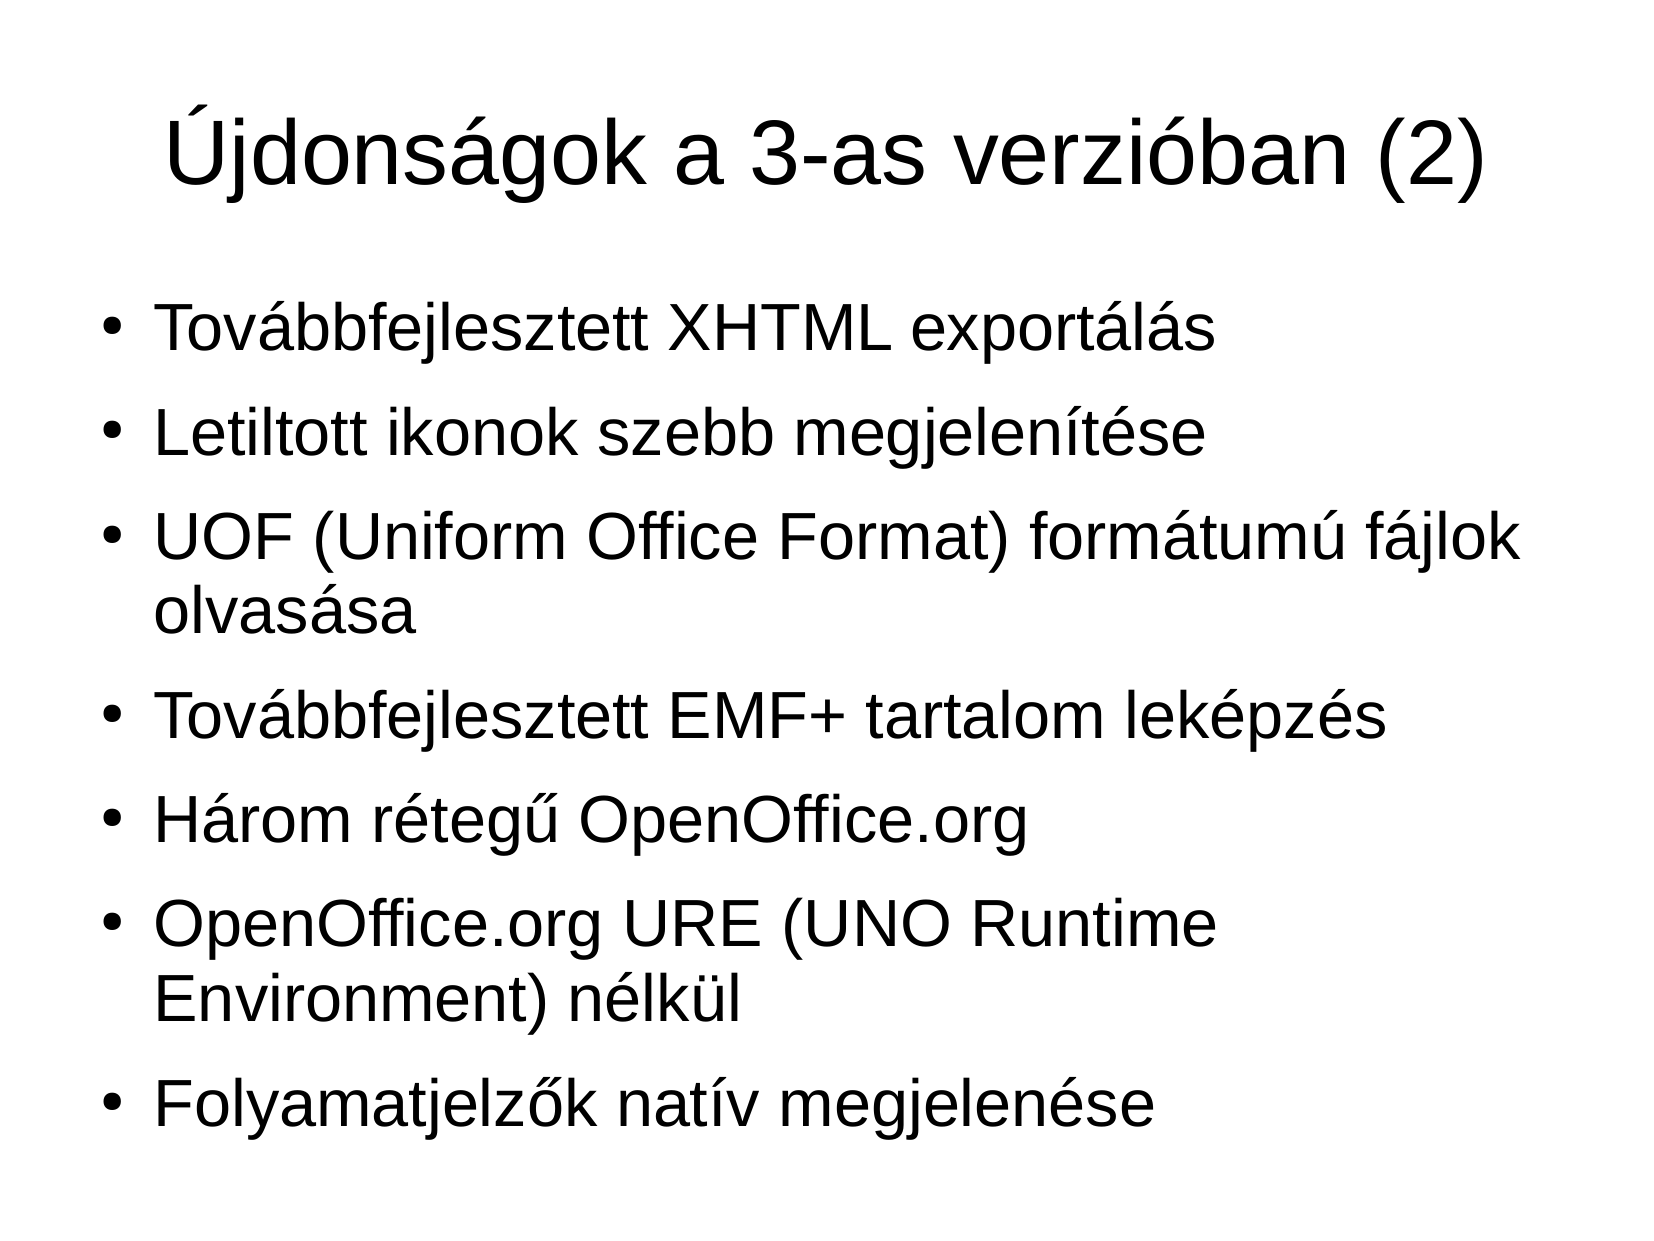

# Újdonságok a 3-as verzióban (2)
Továbbfejlesztett XHTML exportálás
Letiltott ikonok szebb megjelenítése
UOF (Uniform Office Format) formátumú fájlok olvasása
Továbbfejlesztett EMF+ tartalom leképzés
Három rétegű OpenOffice.org
OpenOffice.org URE (UNO Runtime Environment) nélkül
Folyamatjelzők natív megjelenése